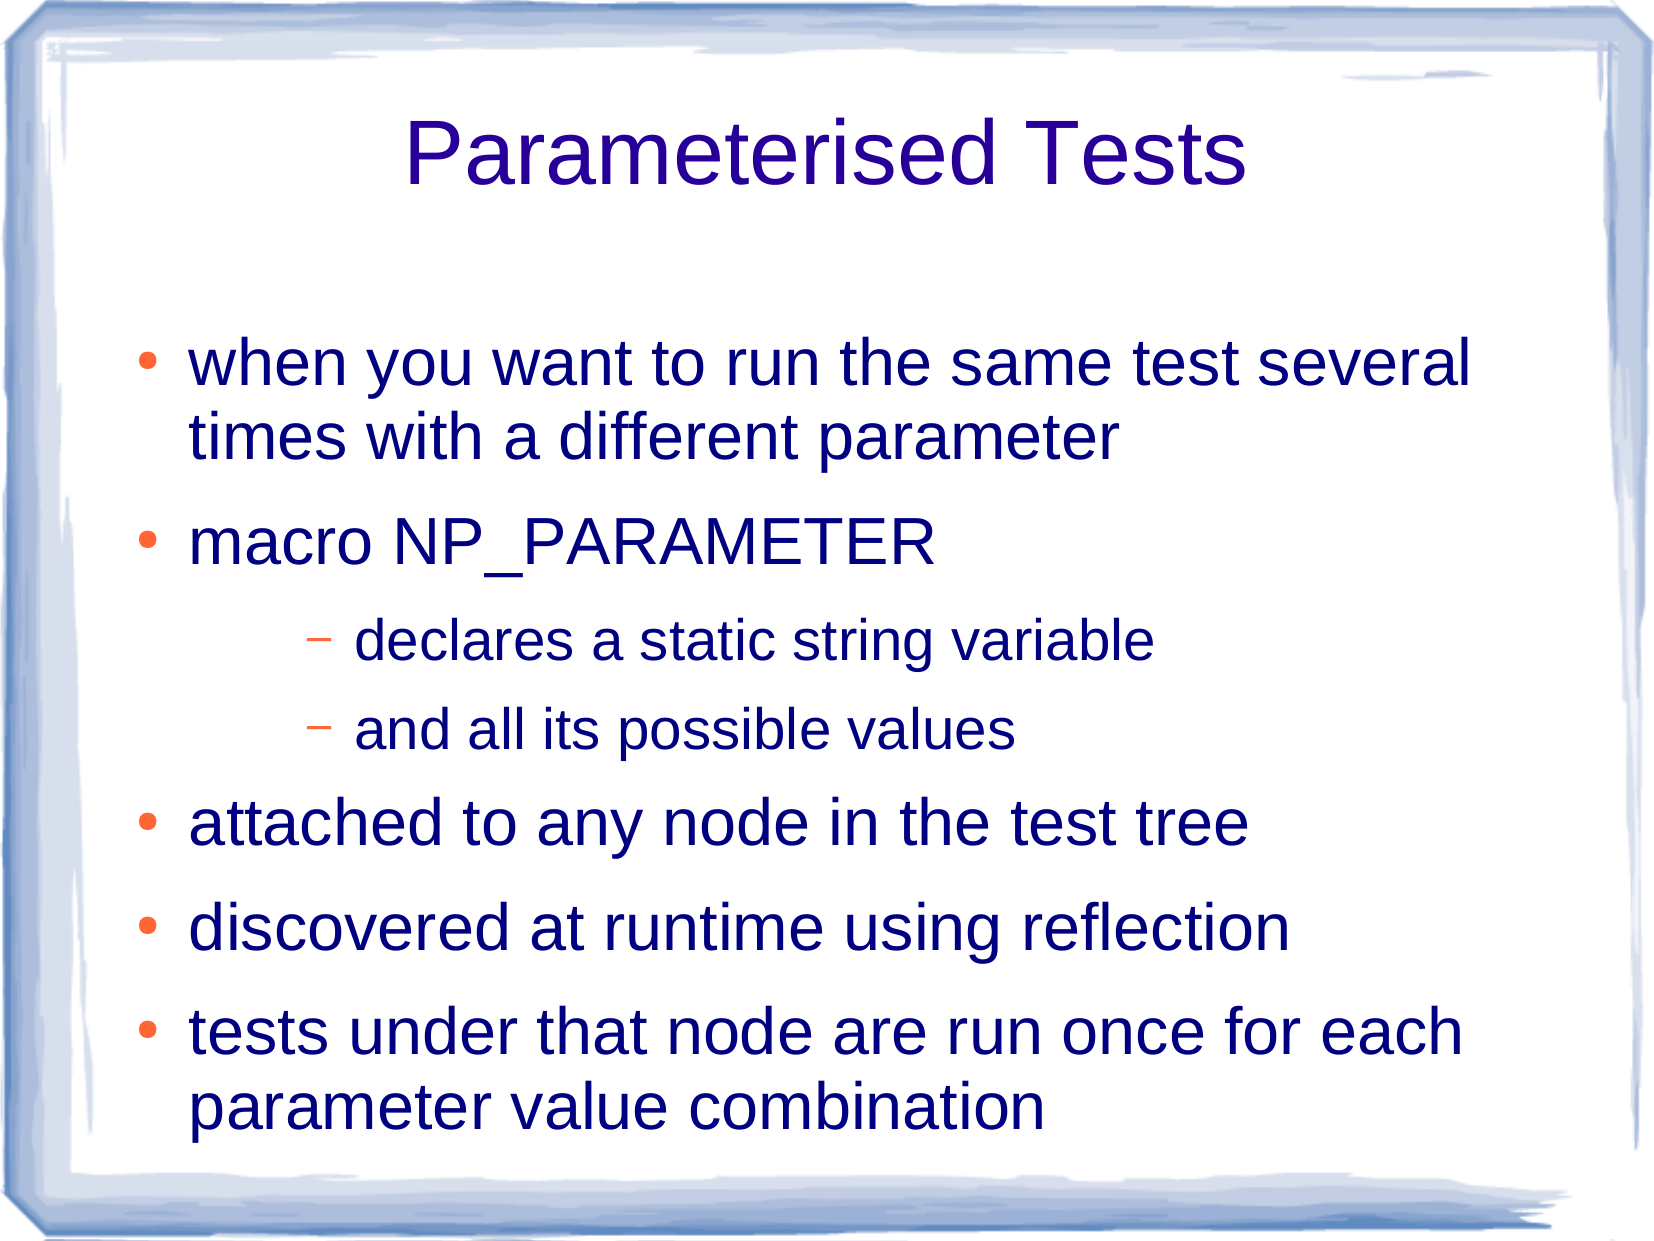

# Parameterised Tests
when you want to run the same test several times with a different parameter
macro NP_PARAMETER
declares a static string variable
and all its possible values
attached to any node in the test tree
discovered at runtime using reflection
tests under that node are run once for each parameter value combination